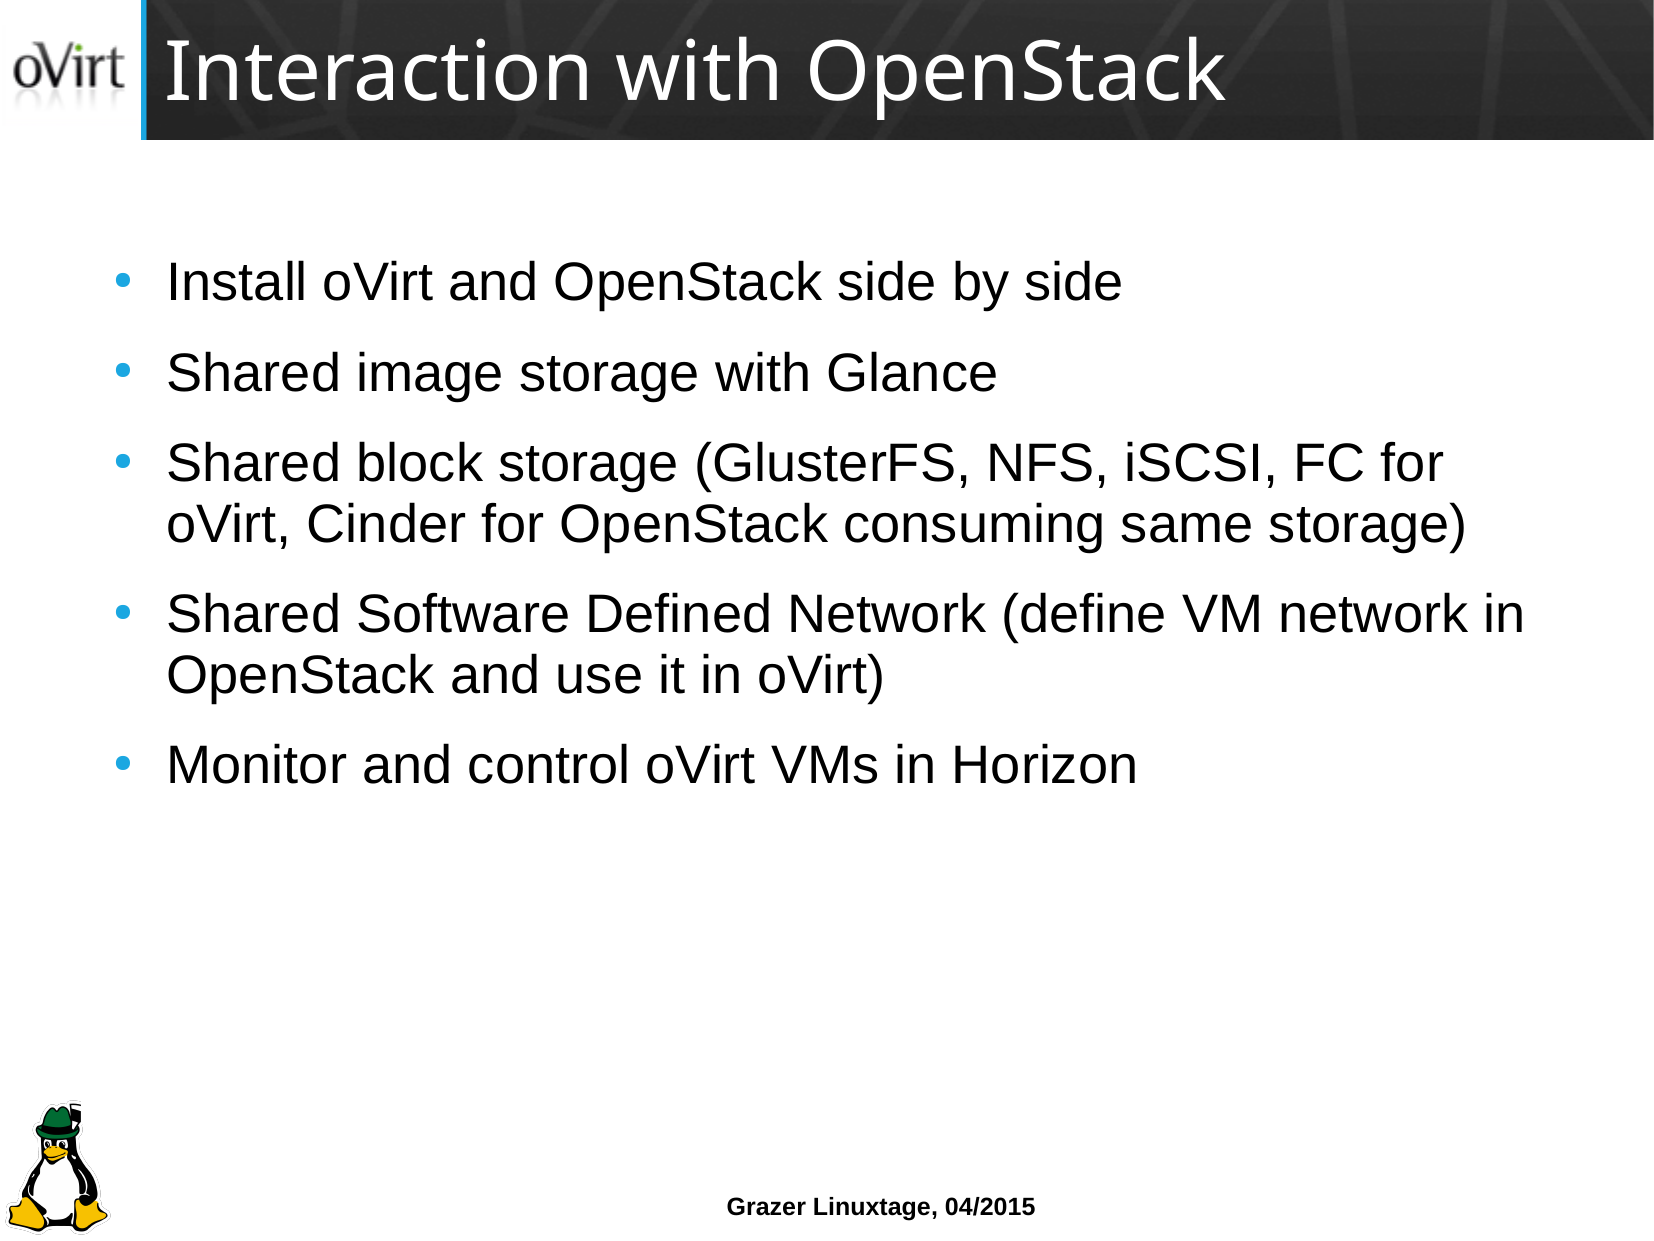

# Interaction with OpenStack
Install oVirt and OpenStack side by side
Shared image storage with Glance
Shared block storage (GlusterFS, NFS, iSCSI, FC for oVirt, Cinder for OpenStack consuming same storage)
Shared Software Defined Network (define VM network in OpenStack and use it in oVirt)
Monitor and control oVirt VMs in Horizon